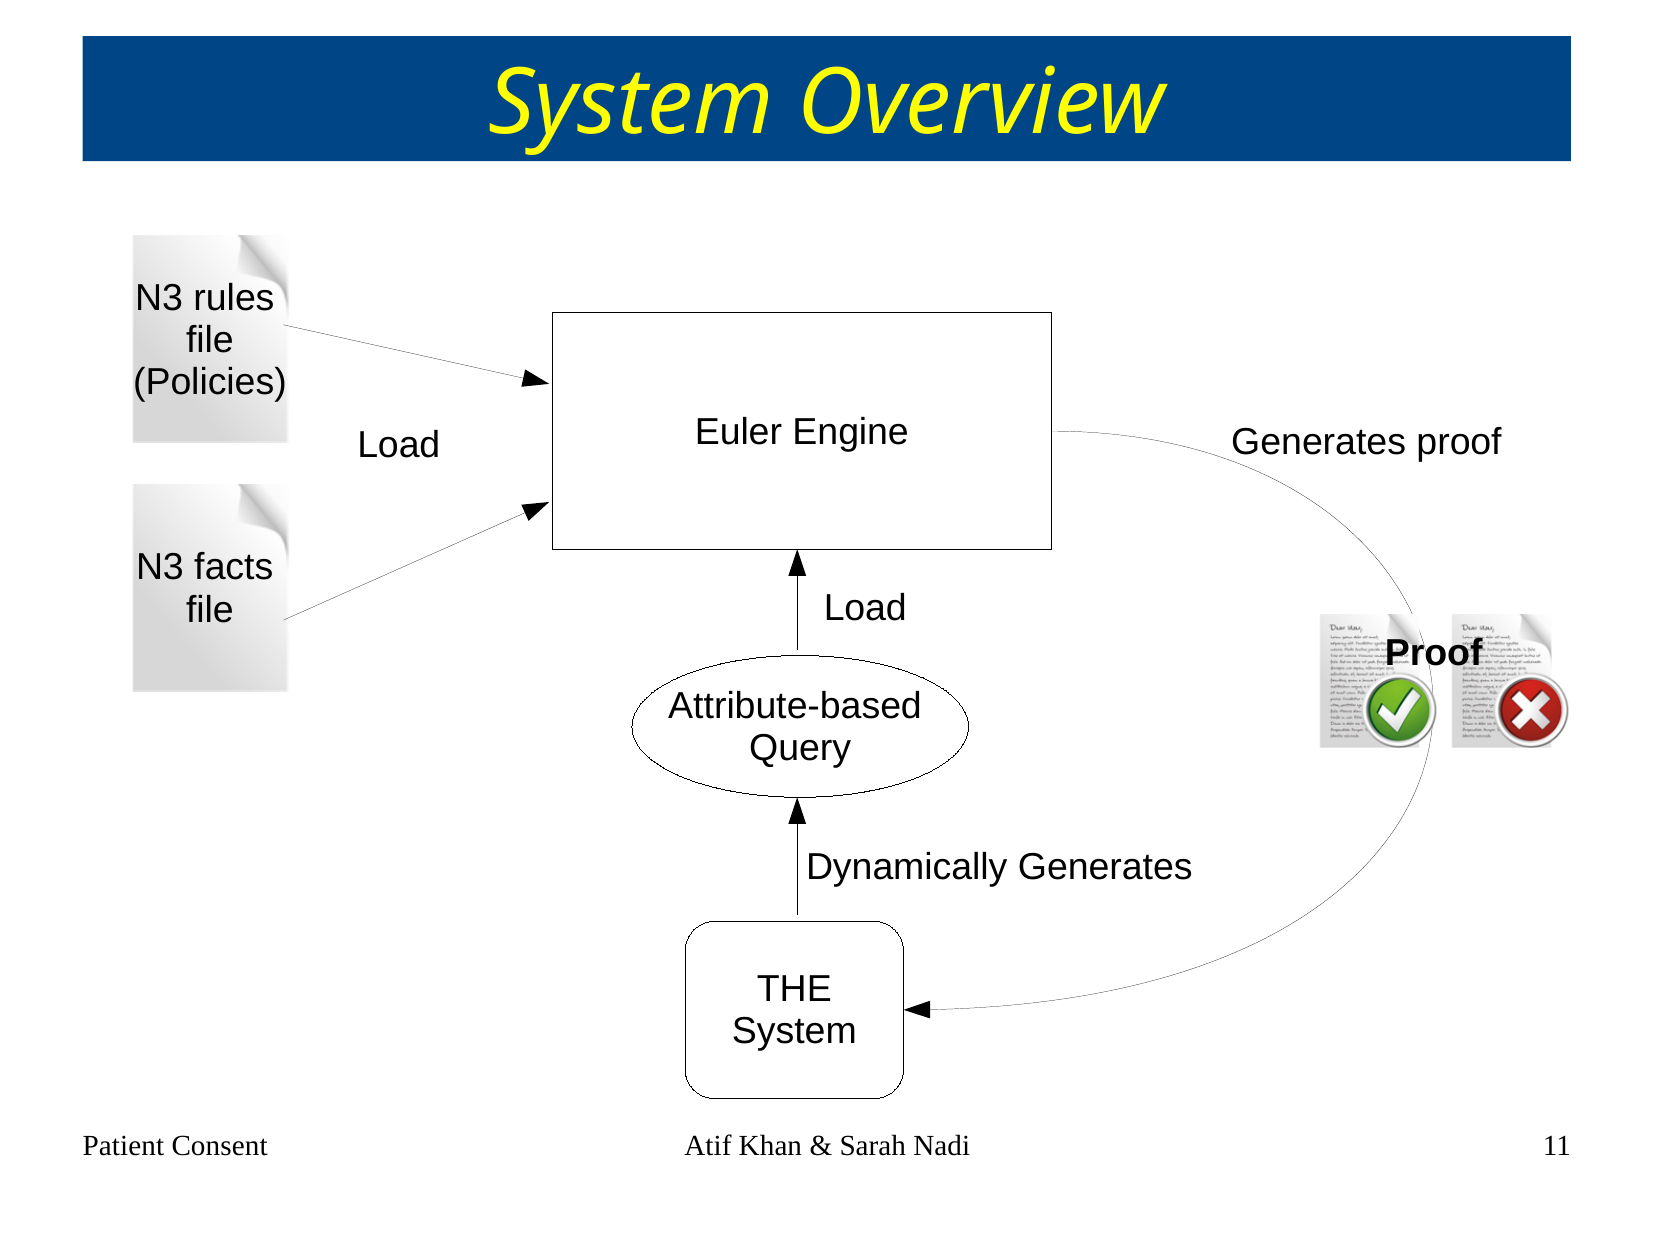

# System Overview
N3 rules
file
(Policies)
Euler Engine
Generates proof
Load
N3 facts
file
Load
Proof
Attribute-based
Query
Dynamically Generates
THE
System
Patient Consent
Atif Khan & Sarah Nadi
11